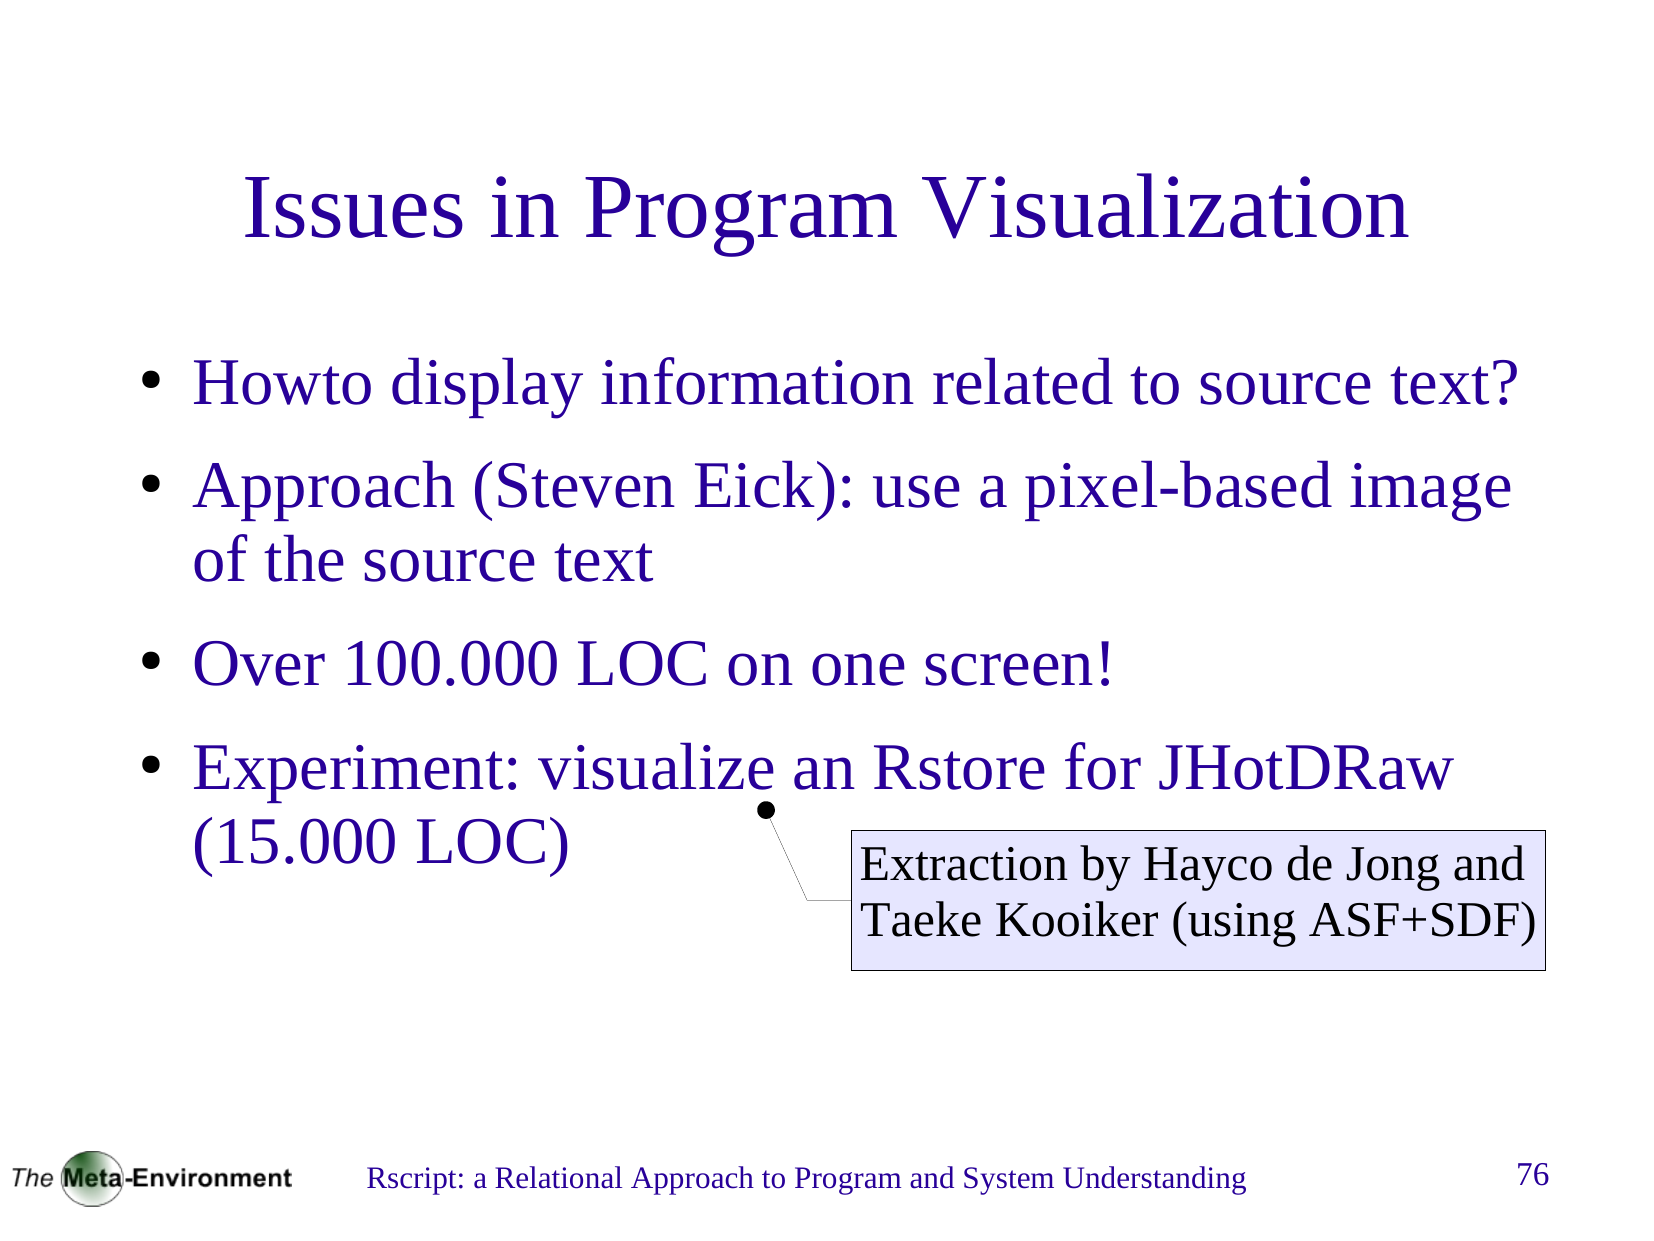

# Issues in Program Visualization
Howto display information related to source text?
Approach (Steven Eick): use a pixel-based image of the source text
Over 100.000 LOC on one screen!
Experiment: visualize an Rstore for JHotDRaw (15.000 LOC)